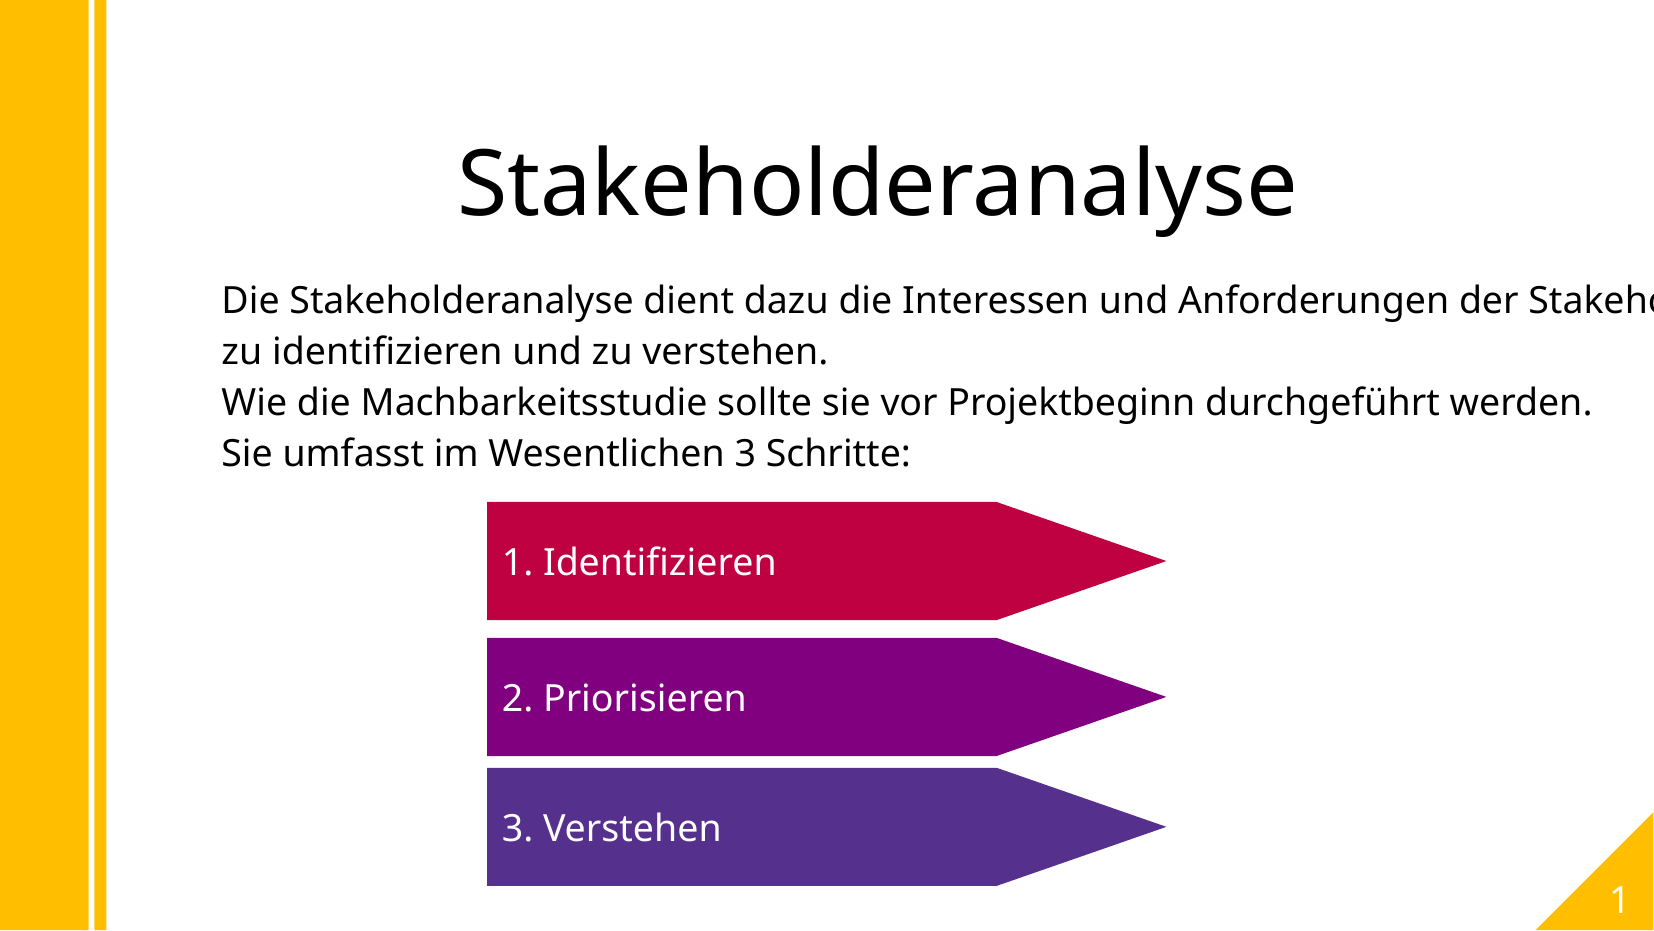

# Stakeholderanalyse
Die Stakeholderanalyse dient dazu die Interessen und Anforderungen der Stakeholder
zu identifizieren und zu verstehen.
Wie die Machbarkeitsstudie sollte sie vor Projektbeginn durchgeführt werden.
Sie umfasst im Wesentlichen 3 Schritte:
1. Identifizieren
2. Priorisieren
3. Verstehen